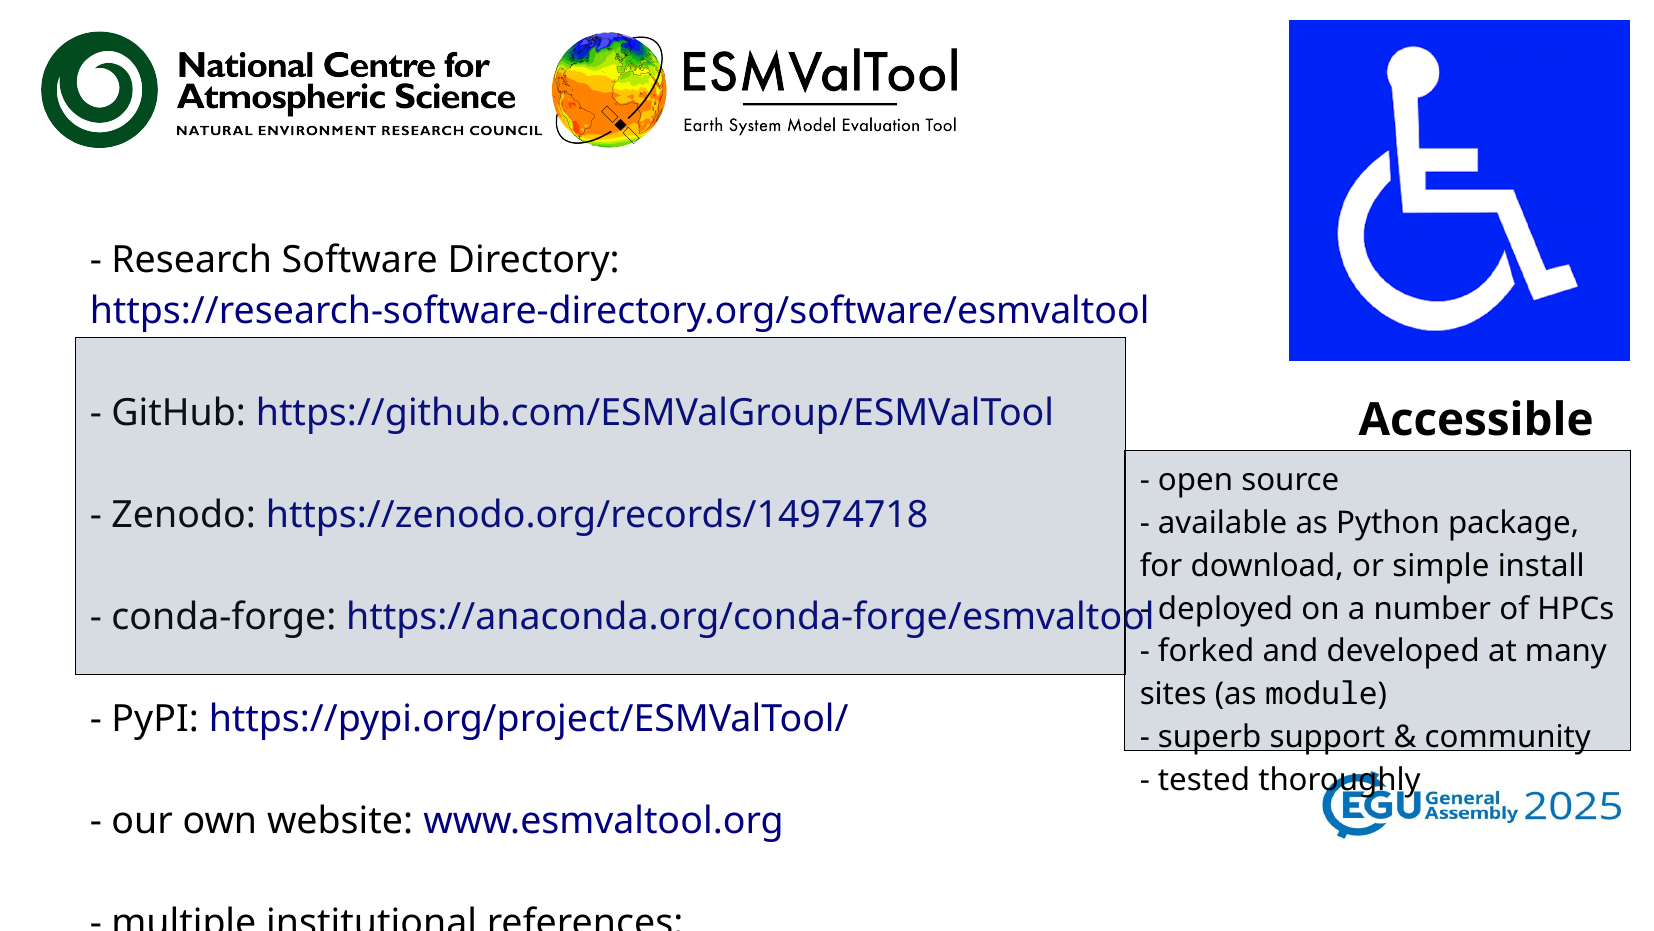

- Research Software Directory: https://research-software-directory.org/software/esmvaltool
- GitHub: https://github.com/ESMValGroup/ESMValTool
- Zenodo: https://zenodo.org/records/14974718
- conda-forge: https://anaconda.org/conda-forge/esmvaltool
- PyPI: https://pypi.org/project/ESMValTool/
- our own website: www.esmvaltool.org
- multiple institutional references: https://help.jasmin.ac.uk/docs/software-on-jasmin/community-software-esmvaltool/
 Accessible
- open source
- available as Python package, for download, or simple install
- deployed on a number of HPCs
- forked and developed at many sites (as module)
- superb support & community
- tested thoroughly